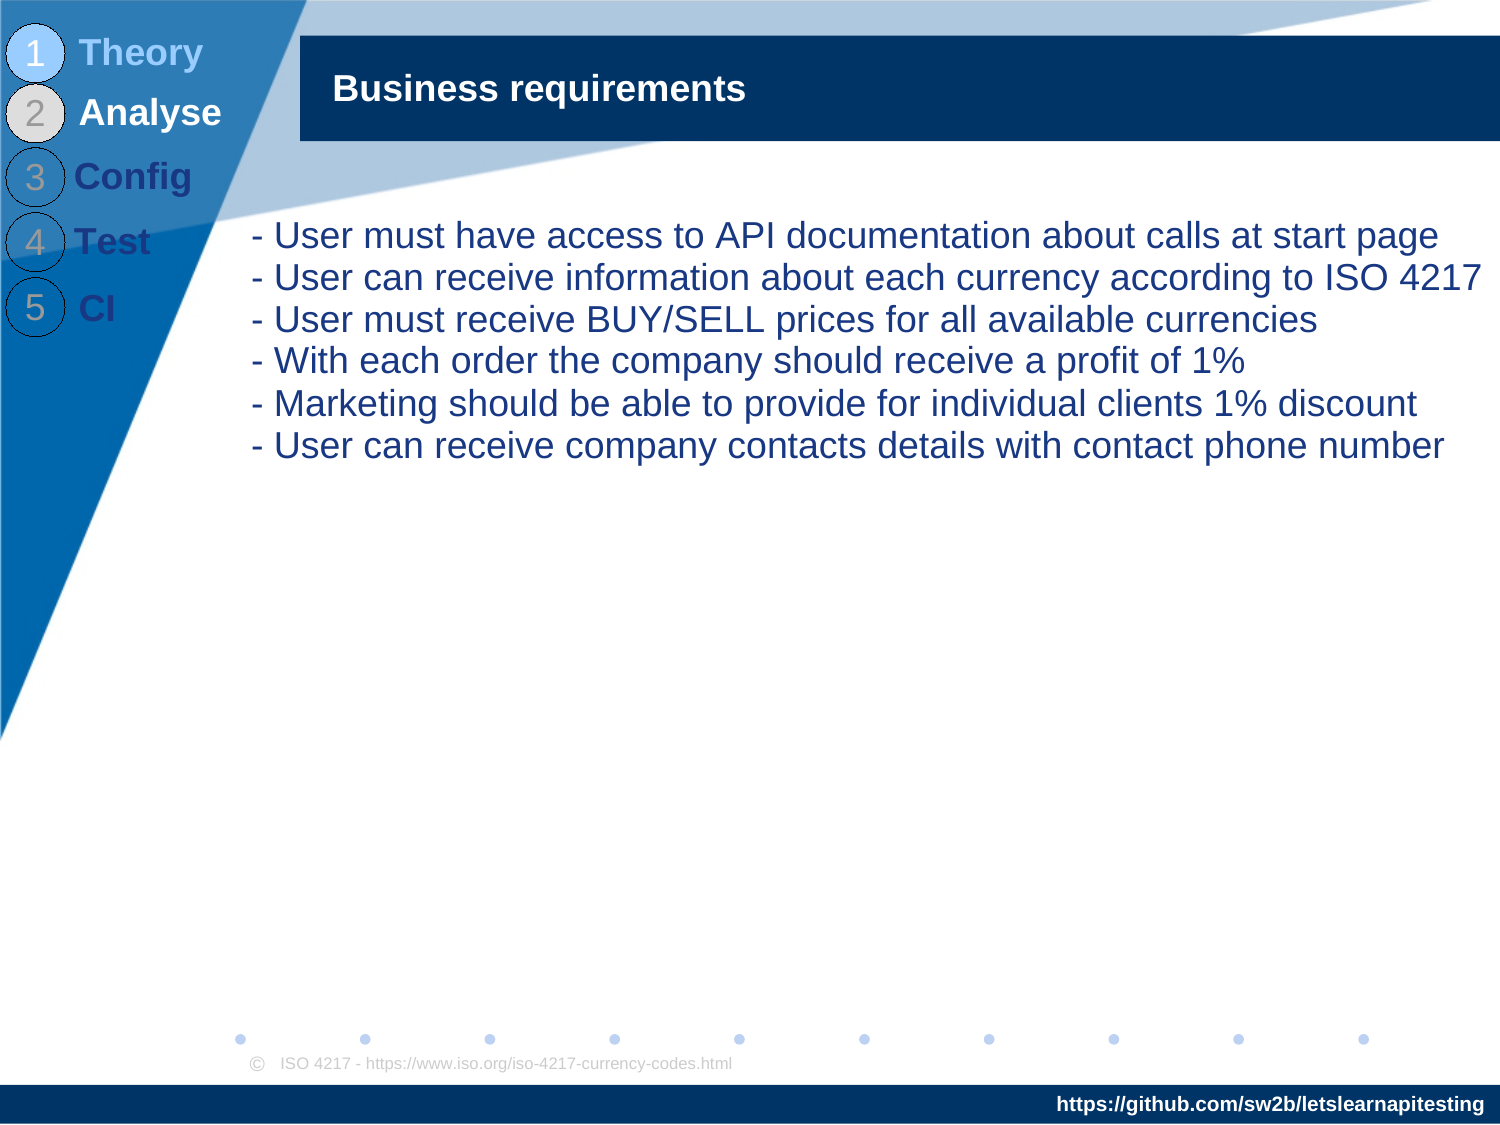

1
Theory
# Business requirements
2
Analyse
3
Config
- User must have access to API documentation about calls at start page
- User can receive information about each currency according to ISO 4217
- User must receive BUY/SELL prices for all available currencies
- With each order the company should receive a profit of 1%
- Marketing should be able to provide for individual clients 1% discount
- User can receive company contacts details with contact phone number
4
Test
5
CI
©
ISO 4217 - https://www.iso.org/iso-4217-currency-codes.html